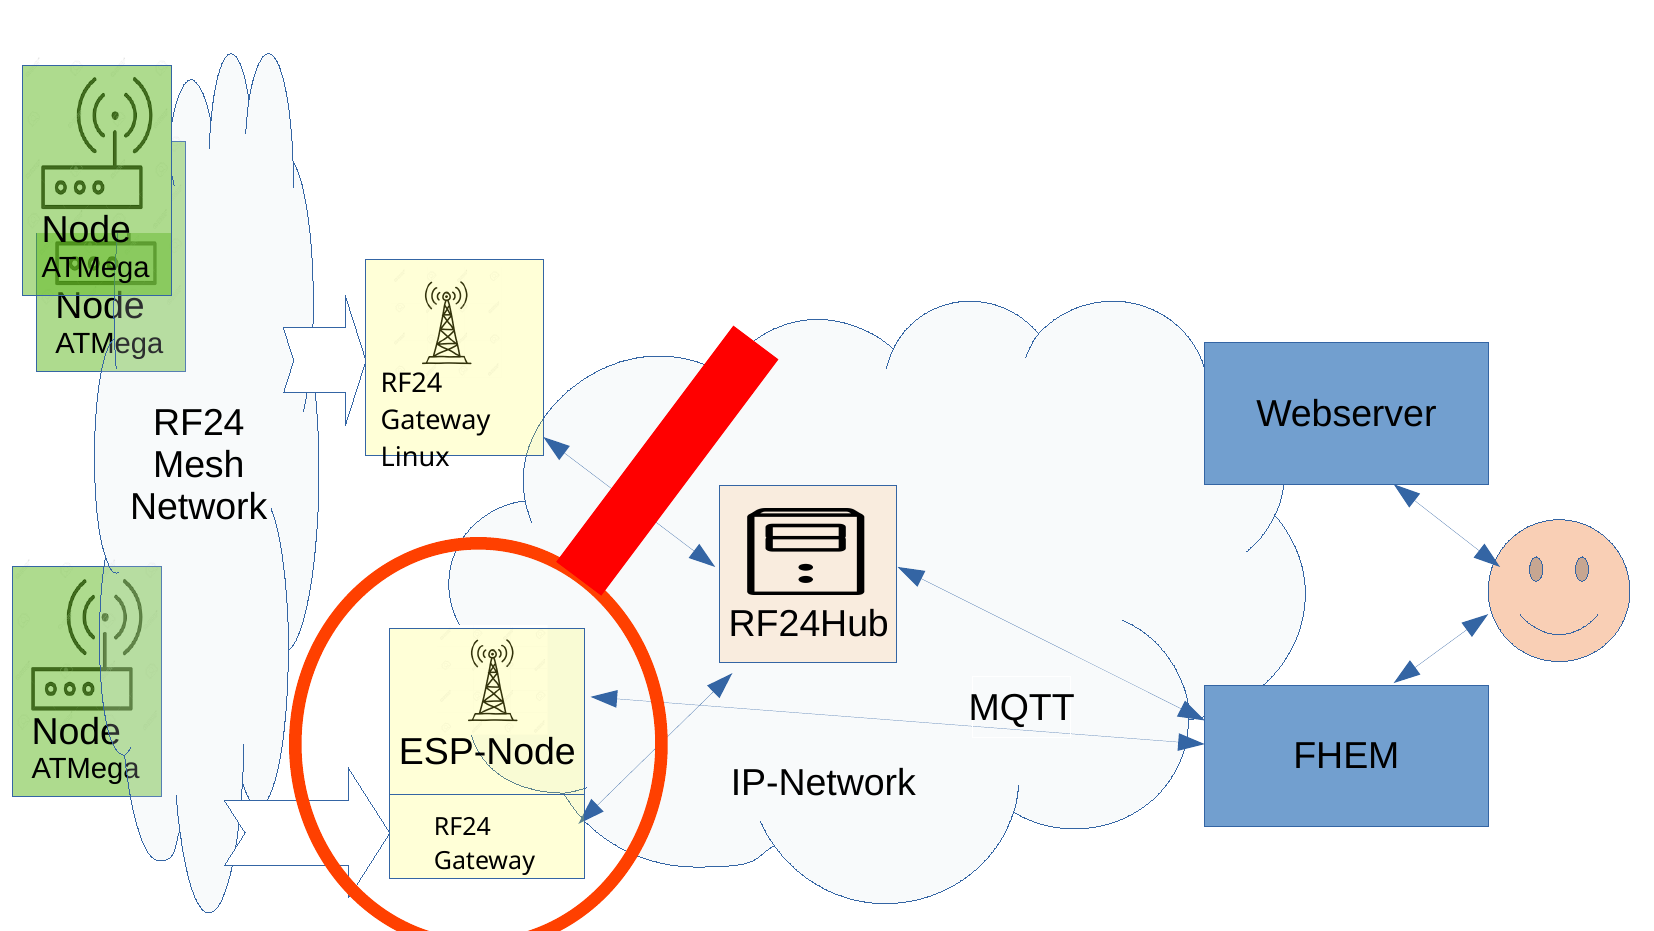

Node
ATMega
RF24
Mesh
Network
Node
ATMega
RF24
Gateway
Linux
Webserver
RF24Hub
Node
ATMega
ESP-Node
RF24
Gateway
MQTT
FHEM
IP-Network